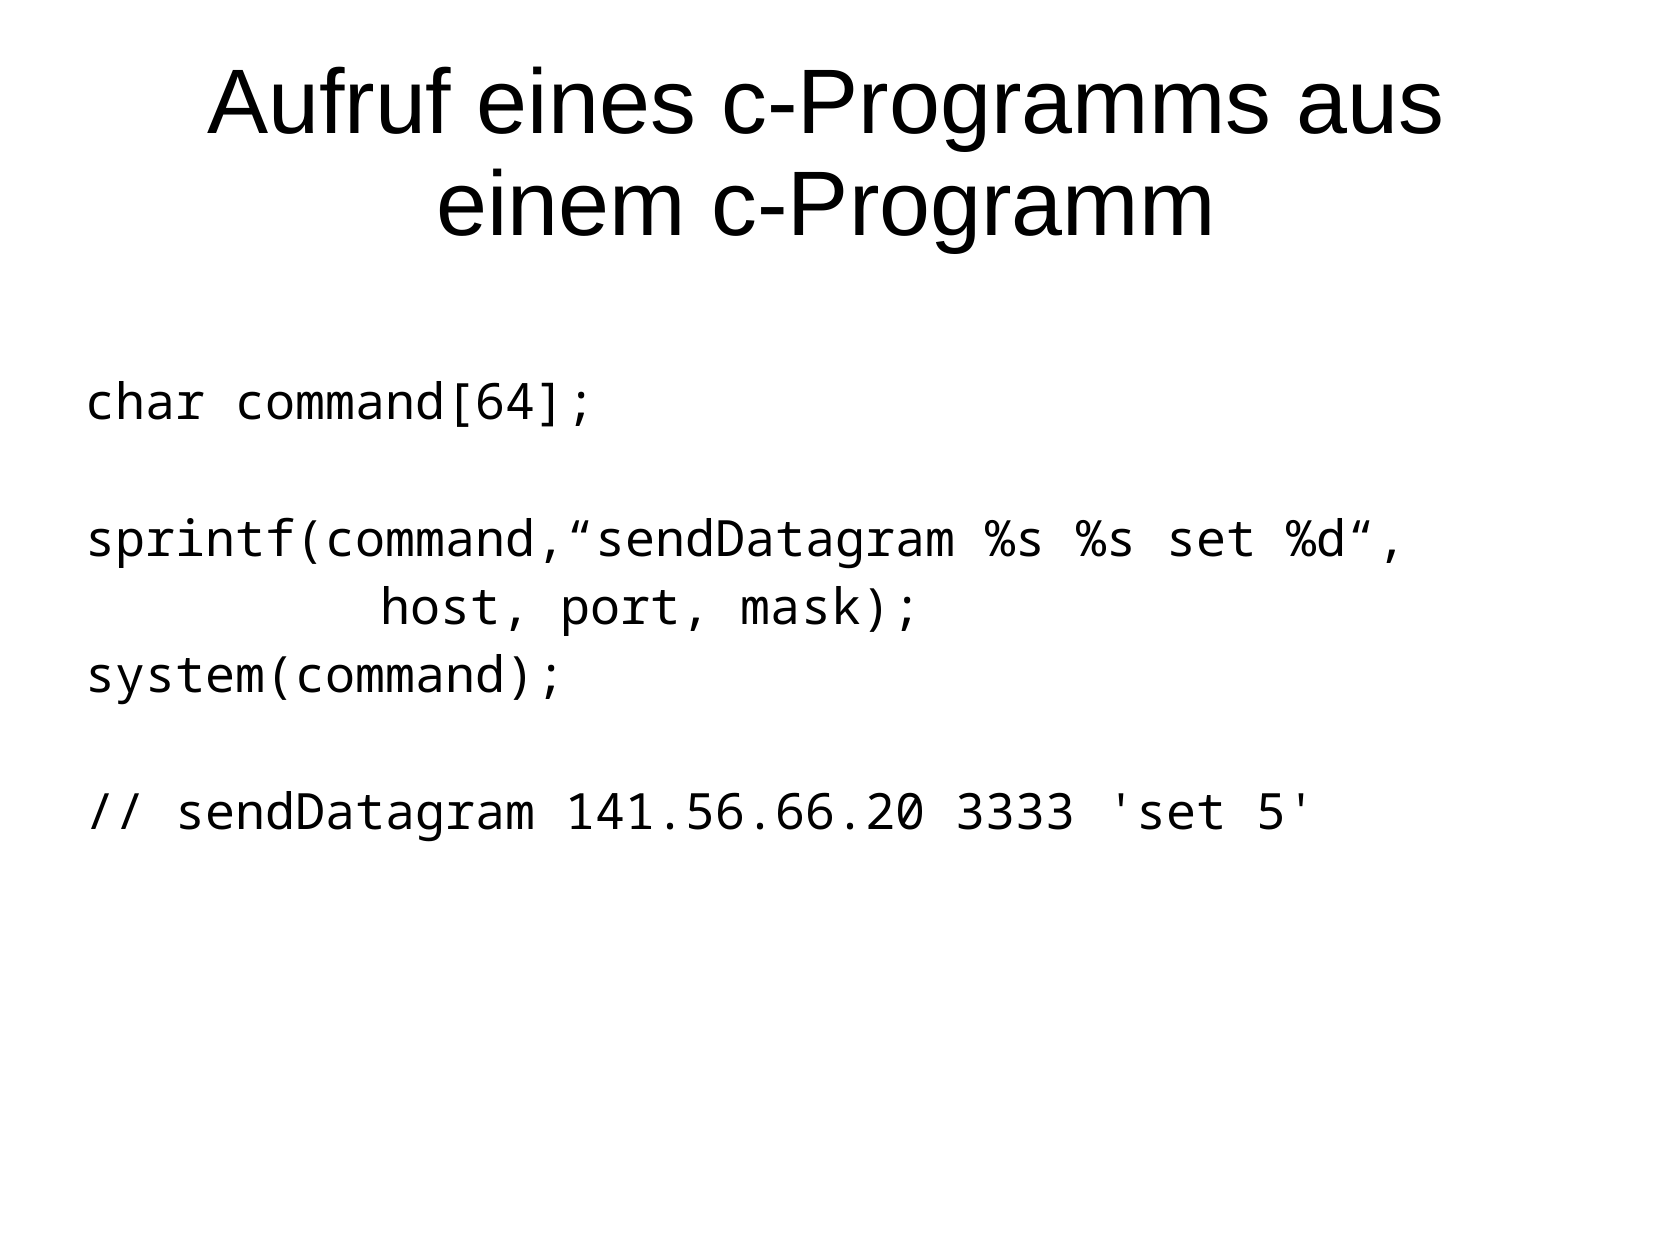

# Aufruf eines c-Programms aus einem c-Programm
char command[64];
sprintf(command,“sendDatagram %s %s set %d“,
				host, port, mask);
system(command);
// sendDatagram 141.56.66.20 3333 'set 5'